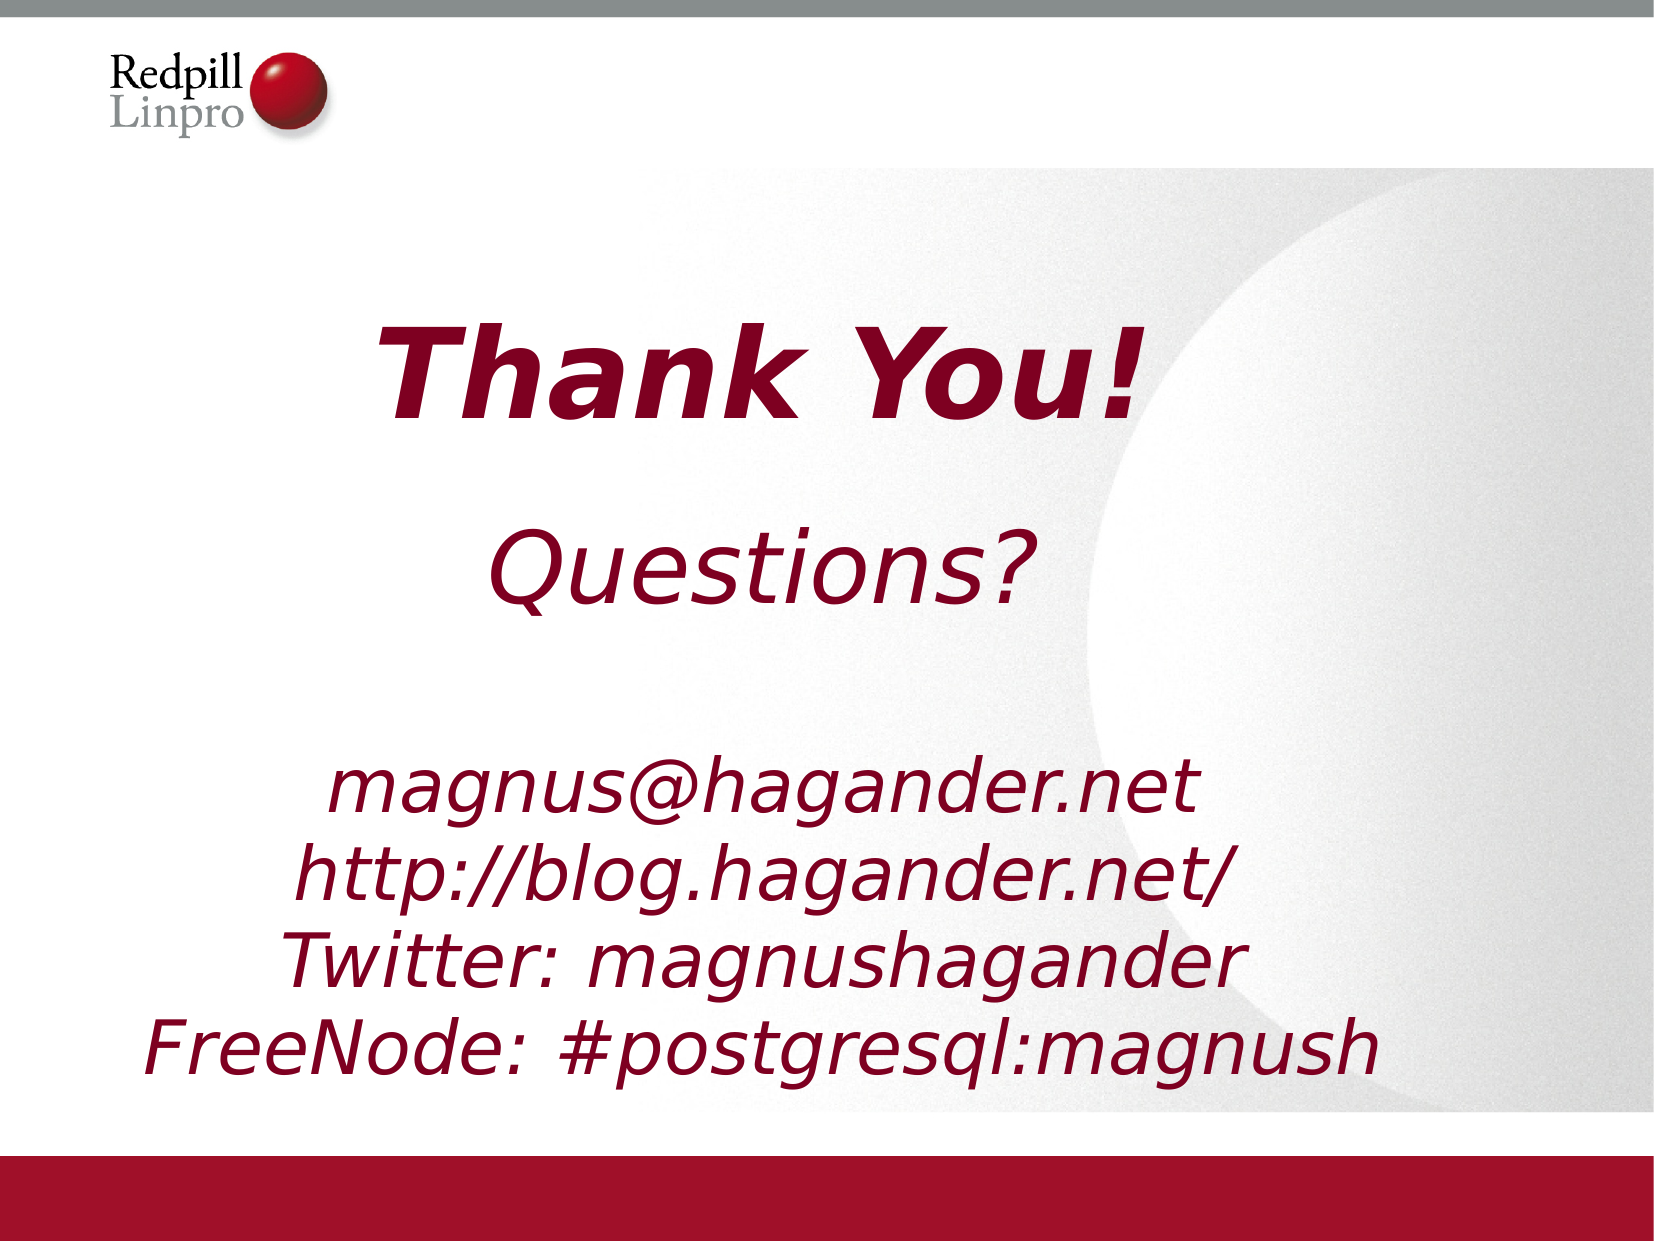

Thank You!
Questions?
magnus@hagander.net
http://blog.hagander.net/
Twitter: magnushagander
FreeNode: #postgresql:magnush